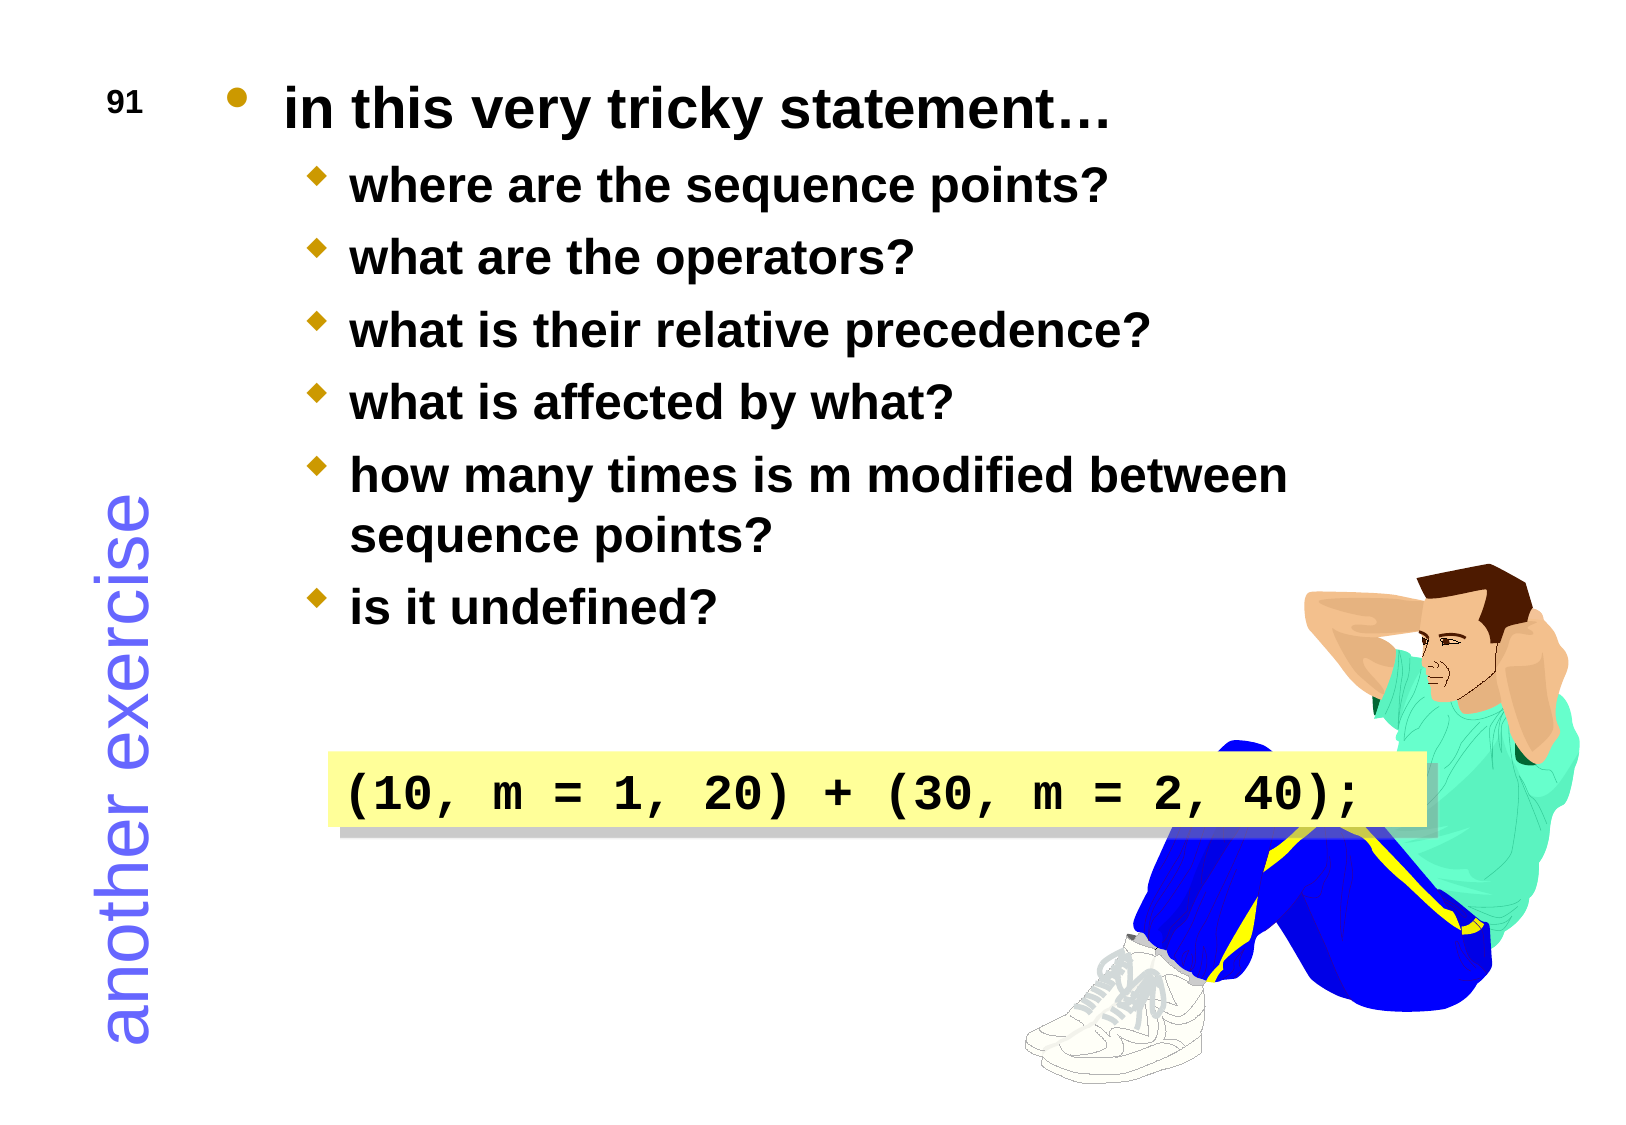

91
in this very tricky statement…
where are the sequence points?
what are the operators?
what is their relative precedence?
what is affected by what?
how many times is m modified between
sequence points?
is it undefined?
# another exercise
(10, m = 1, 20) + (30, m = 2, 40);